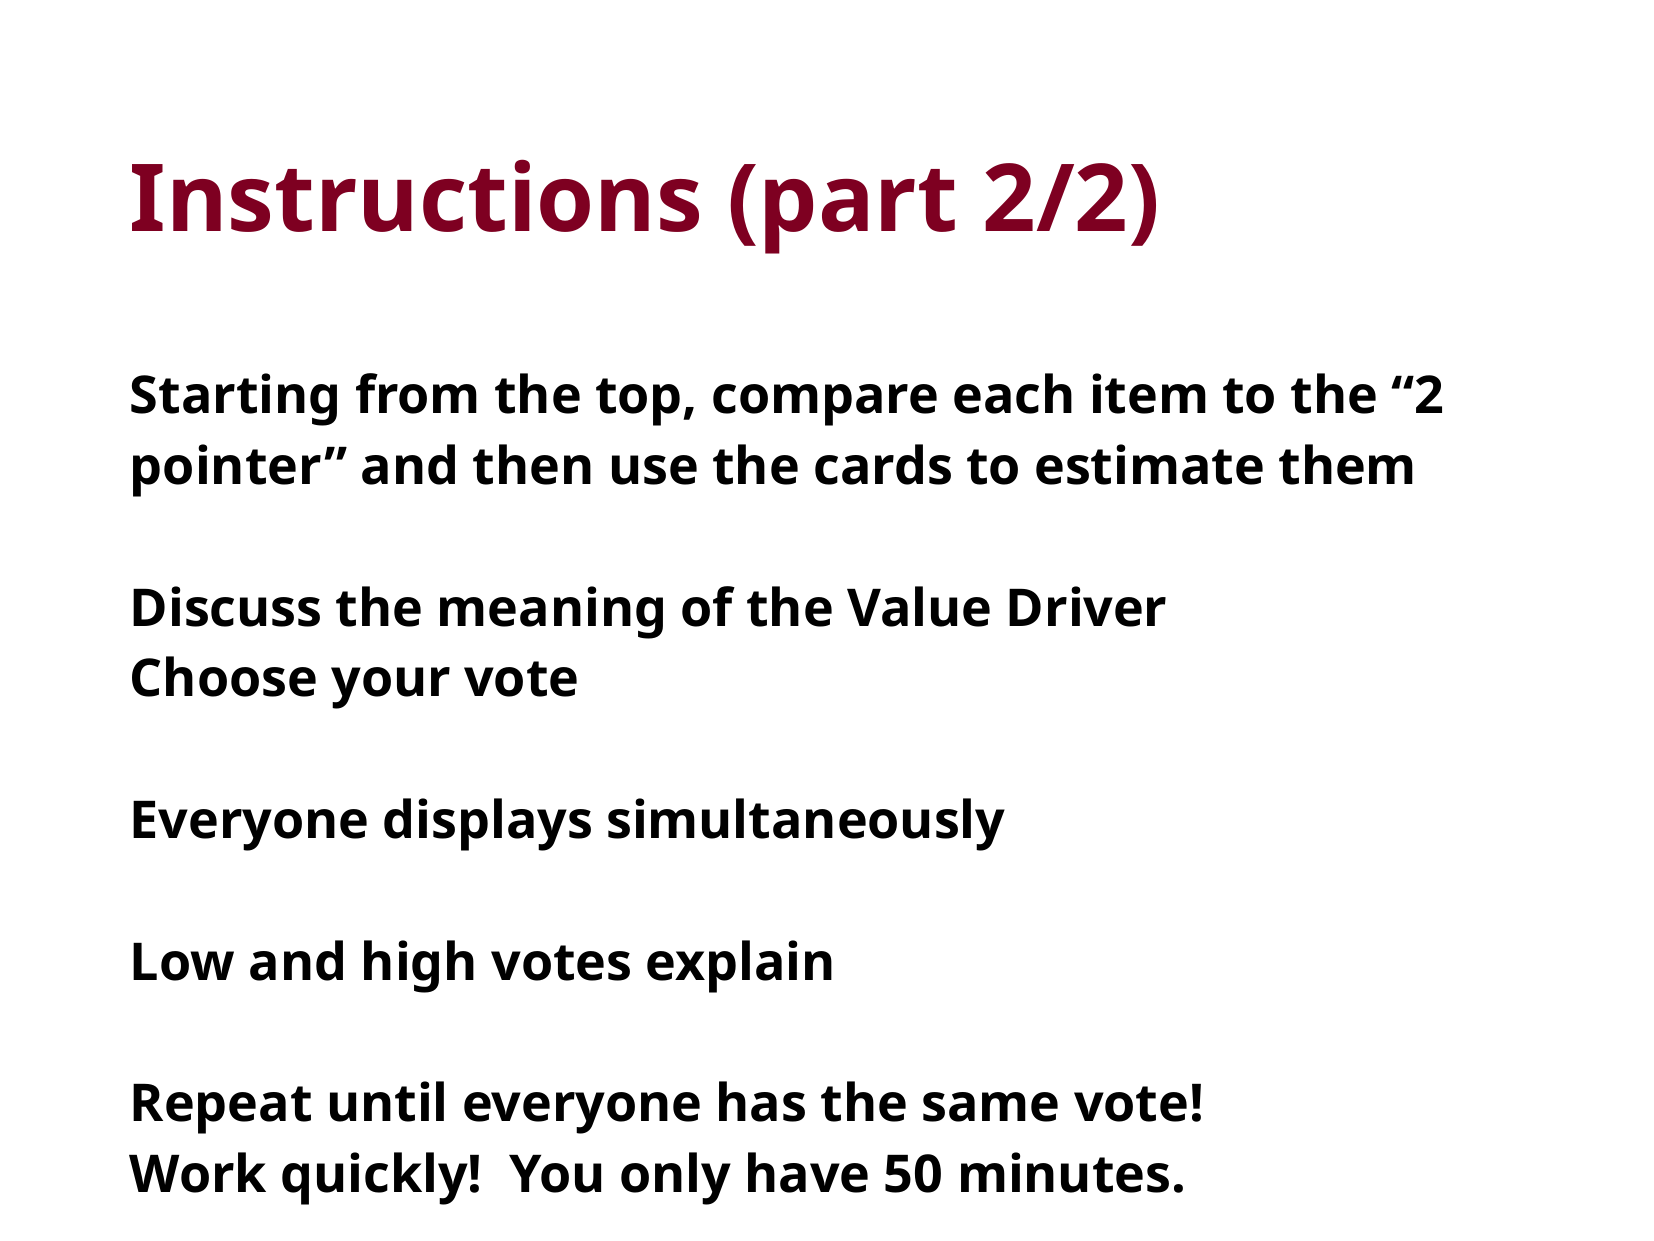

# Instructions (part 2/2) Starting from the top, compare each item to the “2 pointer” and then use the cards to estimate them Discuss the meaning of the Value Driver Choose your vote Everyone displays simultaneously Low and high votes explain Repeat until everyone has the same vote! Work quickly! You only have 50 minutes.